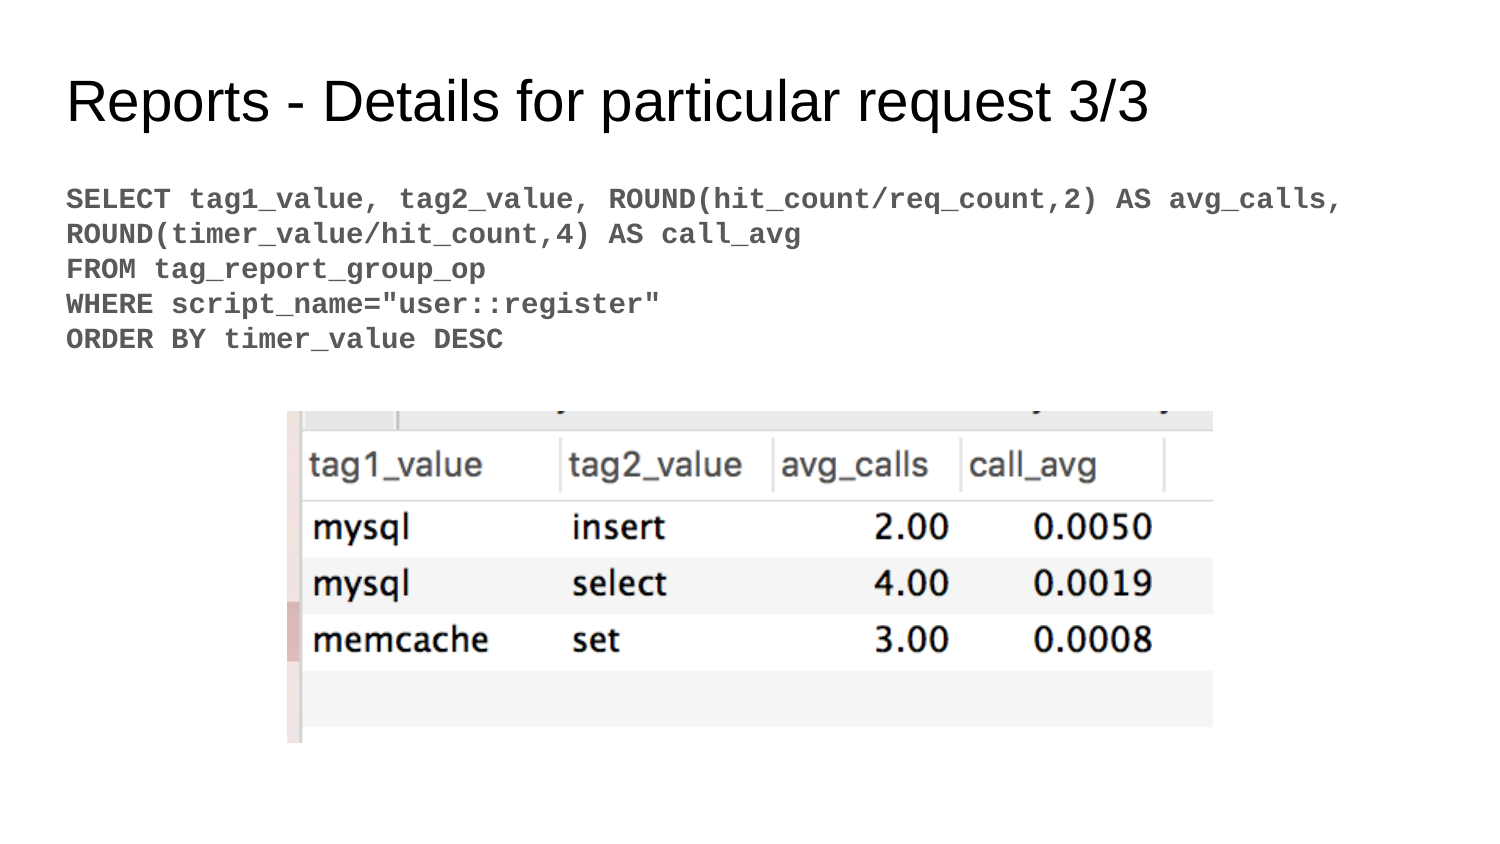

# Reports - Details for particular request 3/3
SELECT tag1_value, tag2_value, ROUND(hit_count/req_count,2) AS avg_calls, ROUND(timer_value/hit_count,4) AS call_avg
FROM tag_report_group_op
WHERE script_name="user::register"
ORDER BY timer_value DESC